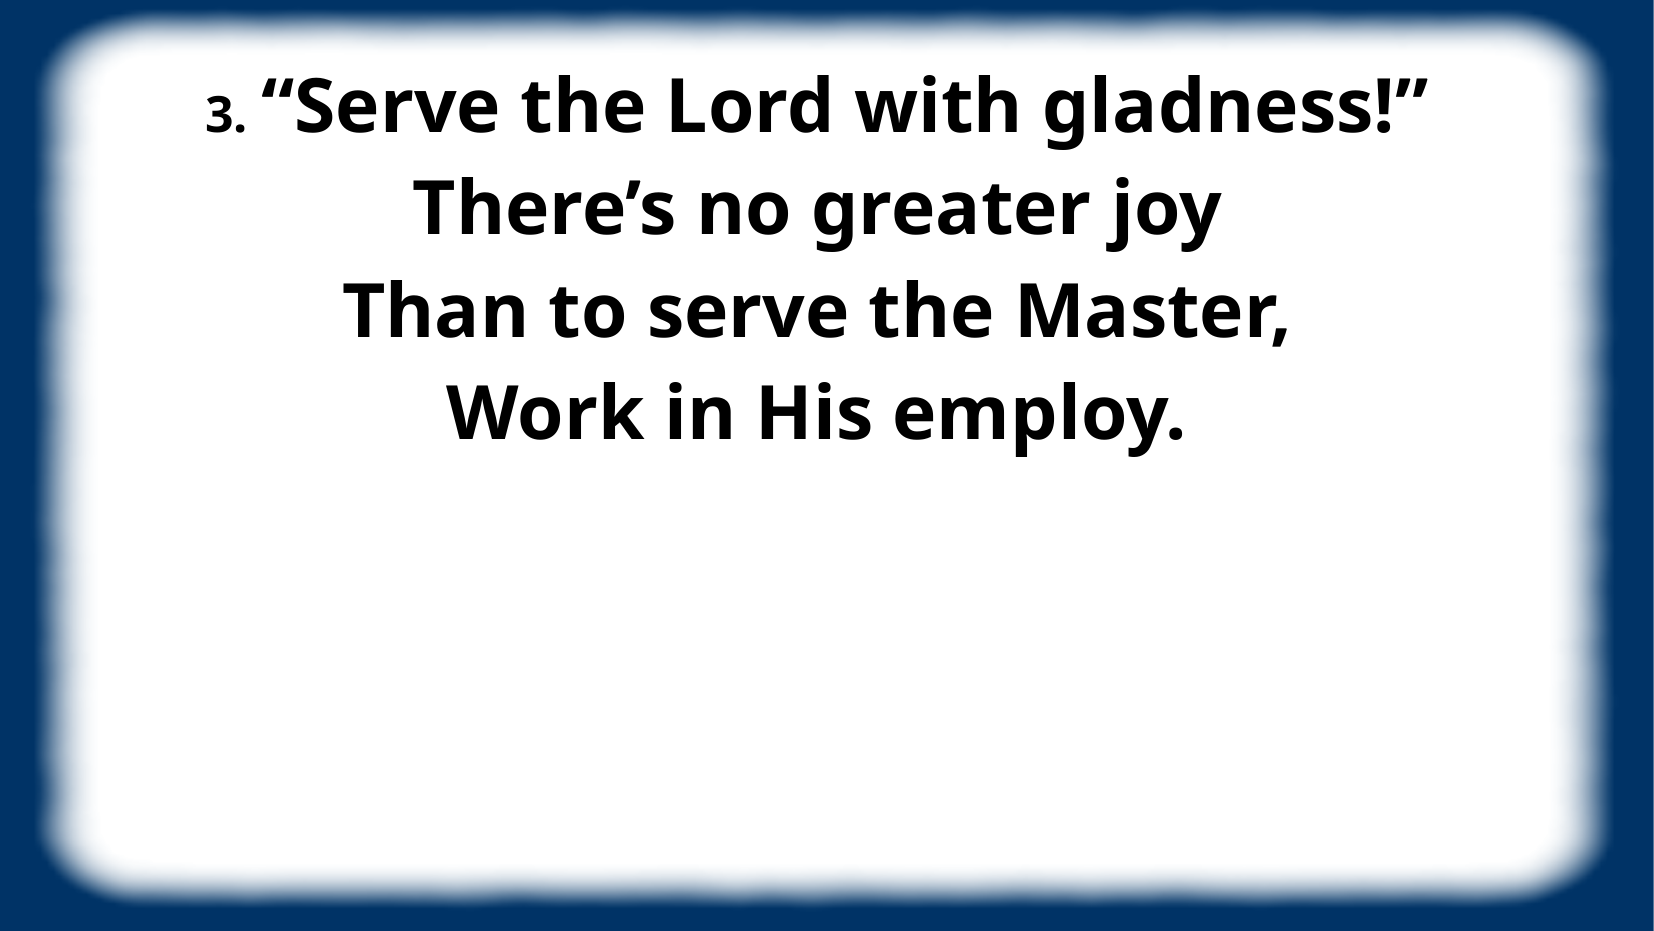

3. “Serve the Lord with gladness!”
There’s no greater joy
Than to serve the Master,
Work in His employ.